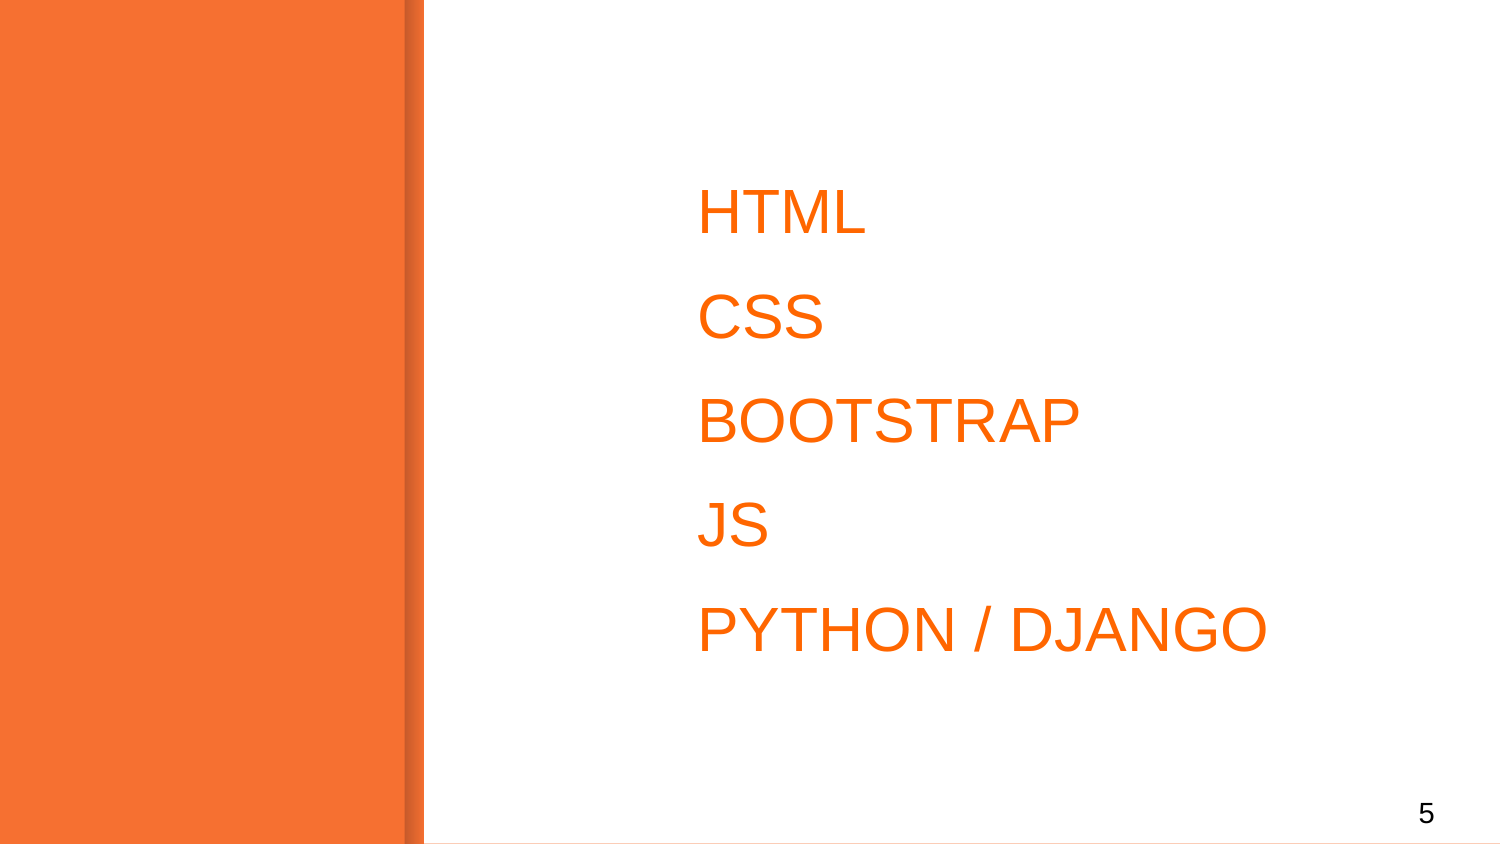

# HTML
CSS
BOOTSTRAP
JS
PYTHON / DJANGO